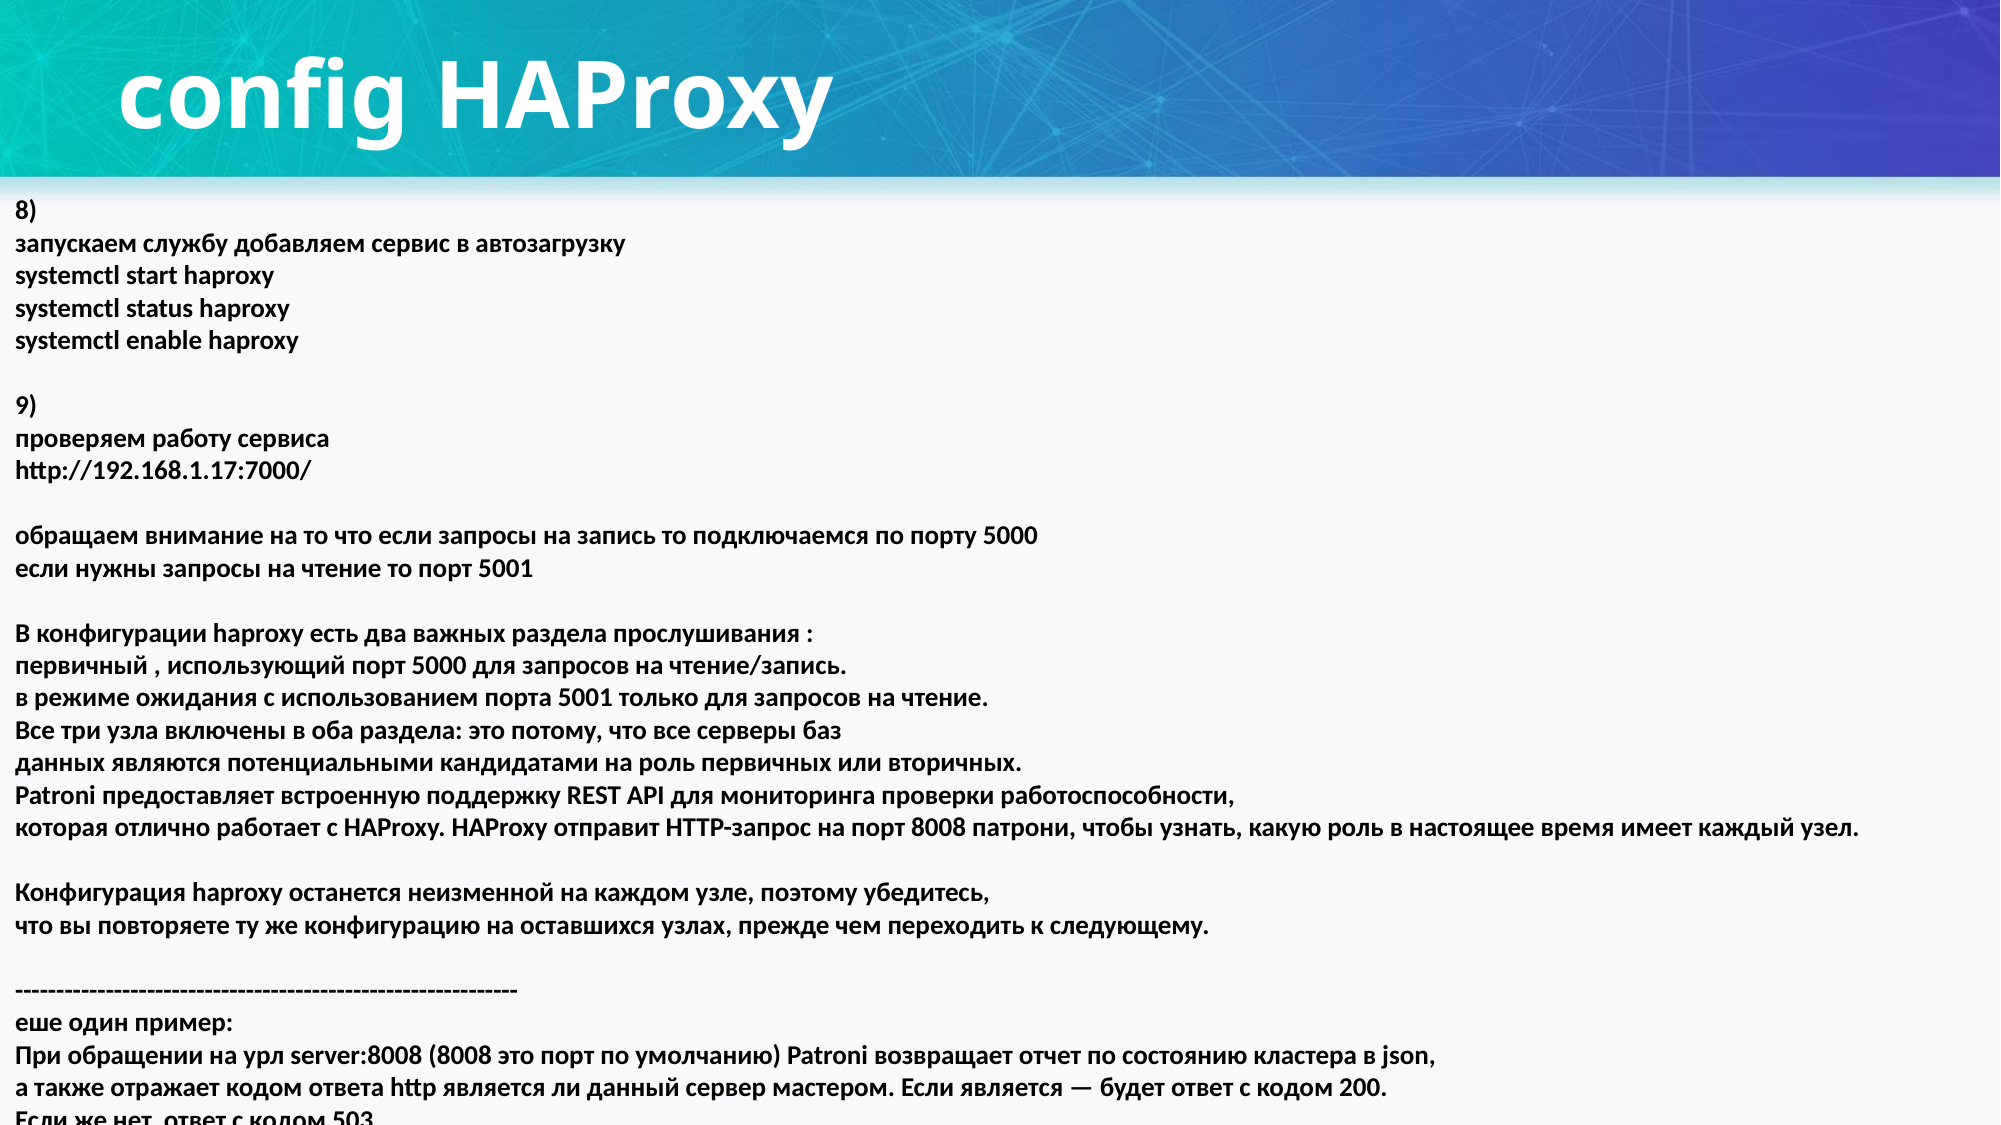

config HAProxy
8)
запускаем службу добавляем сервис в автозагрузку
systemctl start haproxy
systemctl status haproxy
systemctl enable haproxy
9)
проверяем работу сервиса
http://192.168.1.17:7000/
обращаем внимание на то что если запросы на запись то подключаемся по порту 5000
если нужны запросы на чтение то порт 5001
В конфигурации haproxy есть два важных раздела прослушивания :
первичный , использующий порт 5000 для запросов на чтение/запись.
в режиме ожидания с использованием порта 5001 только для запросов на чтение.
Все три узла включены в оба раздела: это потому, что все серверы баз
данных являются потенциальными кандидатами на роль первичных или вторичных.
Patroni предоставляет встроенную поддержку REST API для мониторинга проверки работоспособности,
которая отлично работает с HAProxy. HAProxy отправит HTTP-запрос на порт 8008 патрони, чтобы узнать, какую роль в настоящее время имеет каждый узел.
Конфигурация haproxy останется неизменной на каждом узле, поэтому убедитесь,
что вы повторяете ту же конфигурацию на оставшихся узлах, прежде чем переходить к следующему.
-------------------------------------------------------------
еше один пример:
При обращении на урл server:8008 (8008 это порт по умолчанию) Patroni возвращает отчет по состоянию кластера в json,
а также отражает кодом ответа http является ли данный сервер мастером. Если является — будет ответ с кодом 200.
Если же нет, ответ с кодом 503.